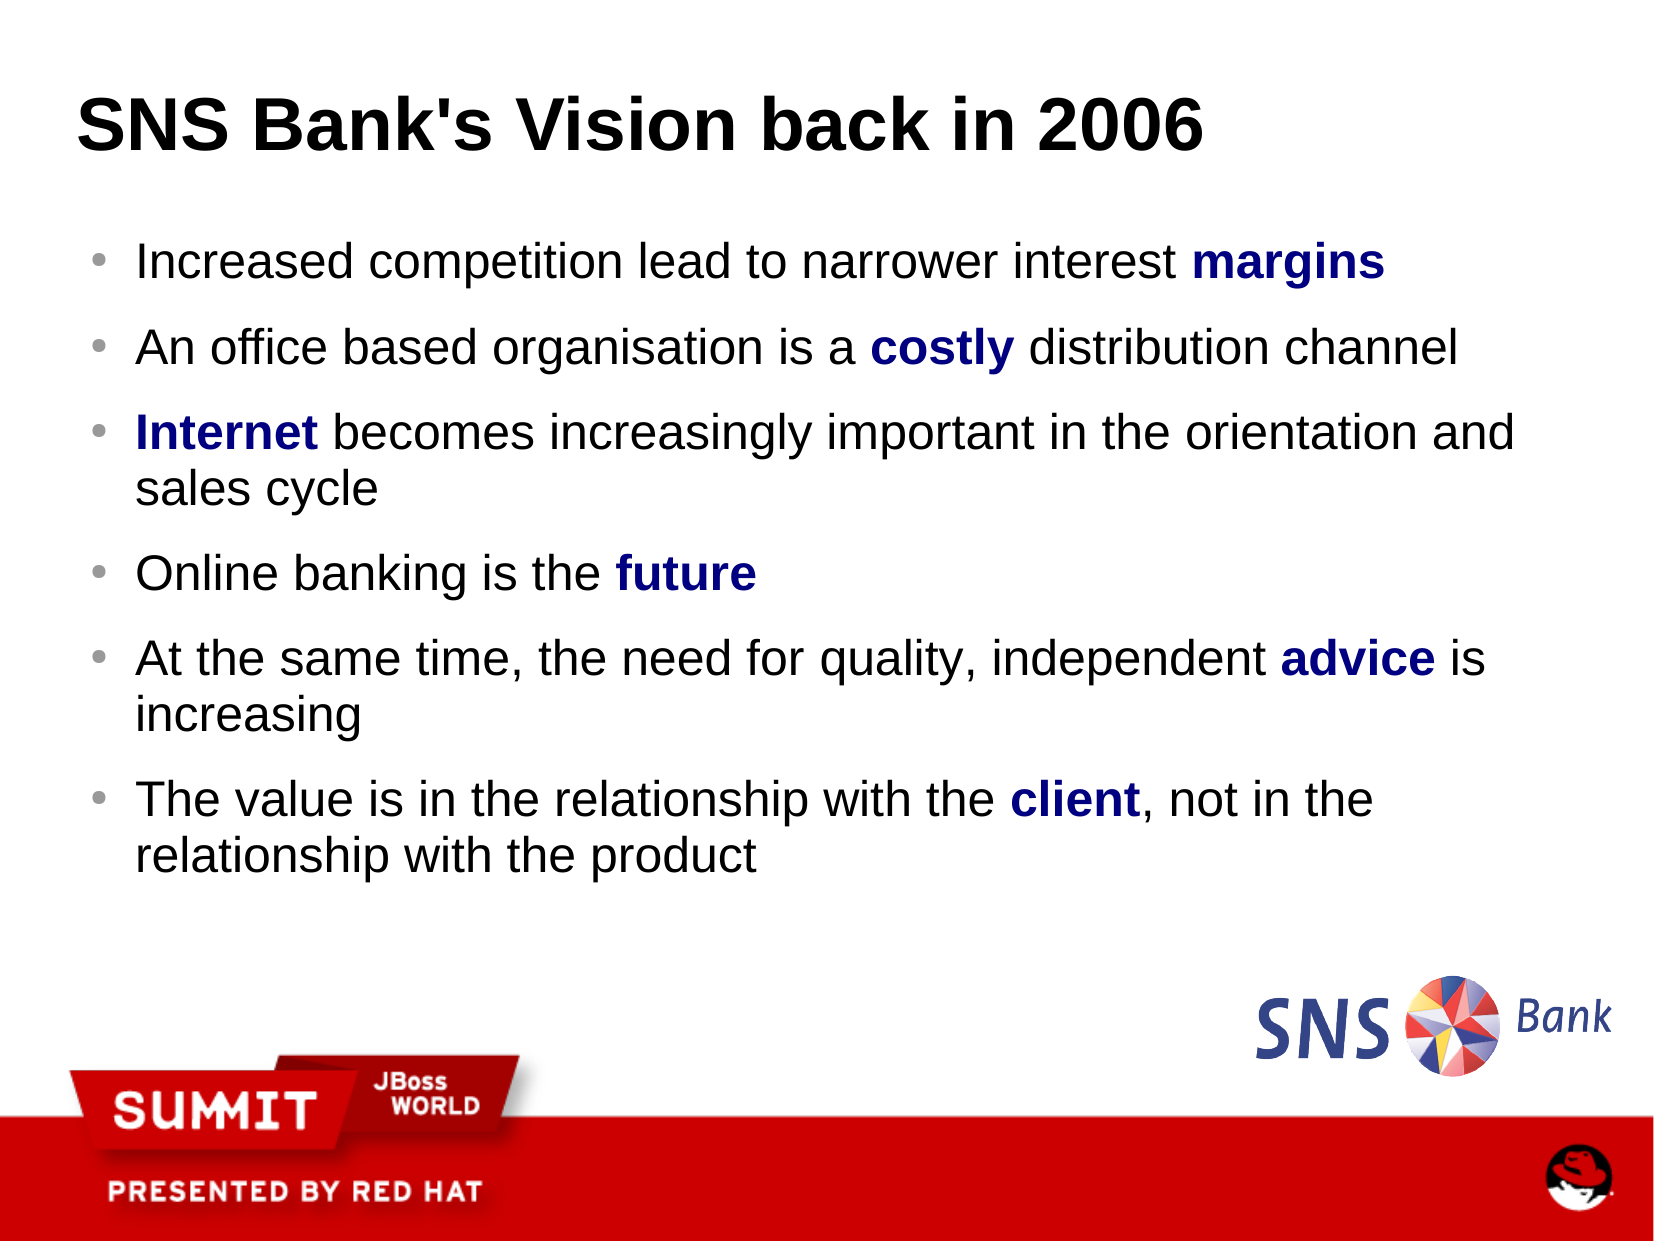

# SNS Bank's Vision back in 2006
Increased competition lead to narrower interest margins
An office based organisation is a costly distribution channel
Internet becomes increasingly important in the orientation and sales cycle
Online banking is the future
At the same time, the need for quality, independent advice is increasing
The value is in the relationship with the client, not in the relationship with the product